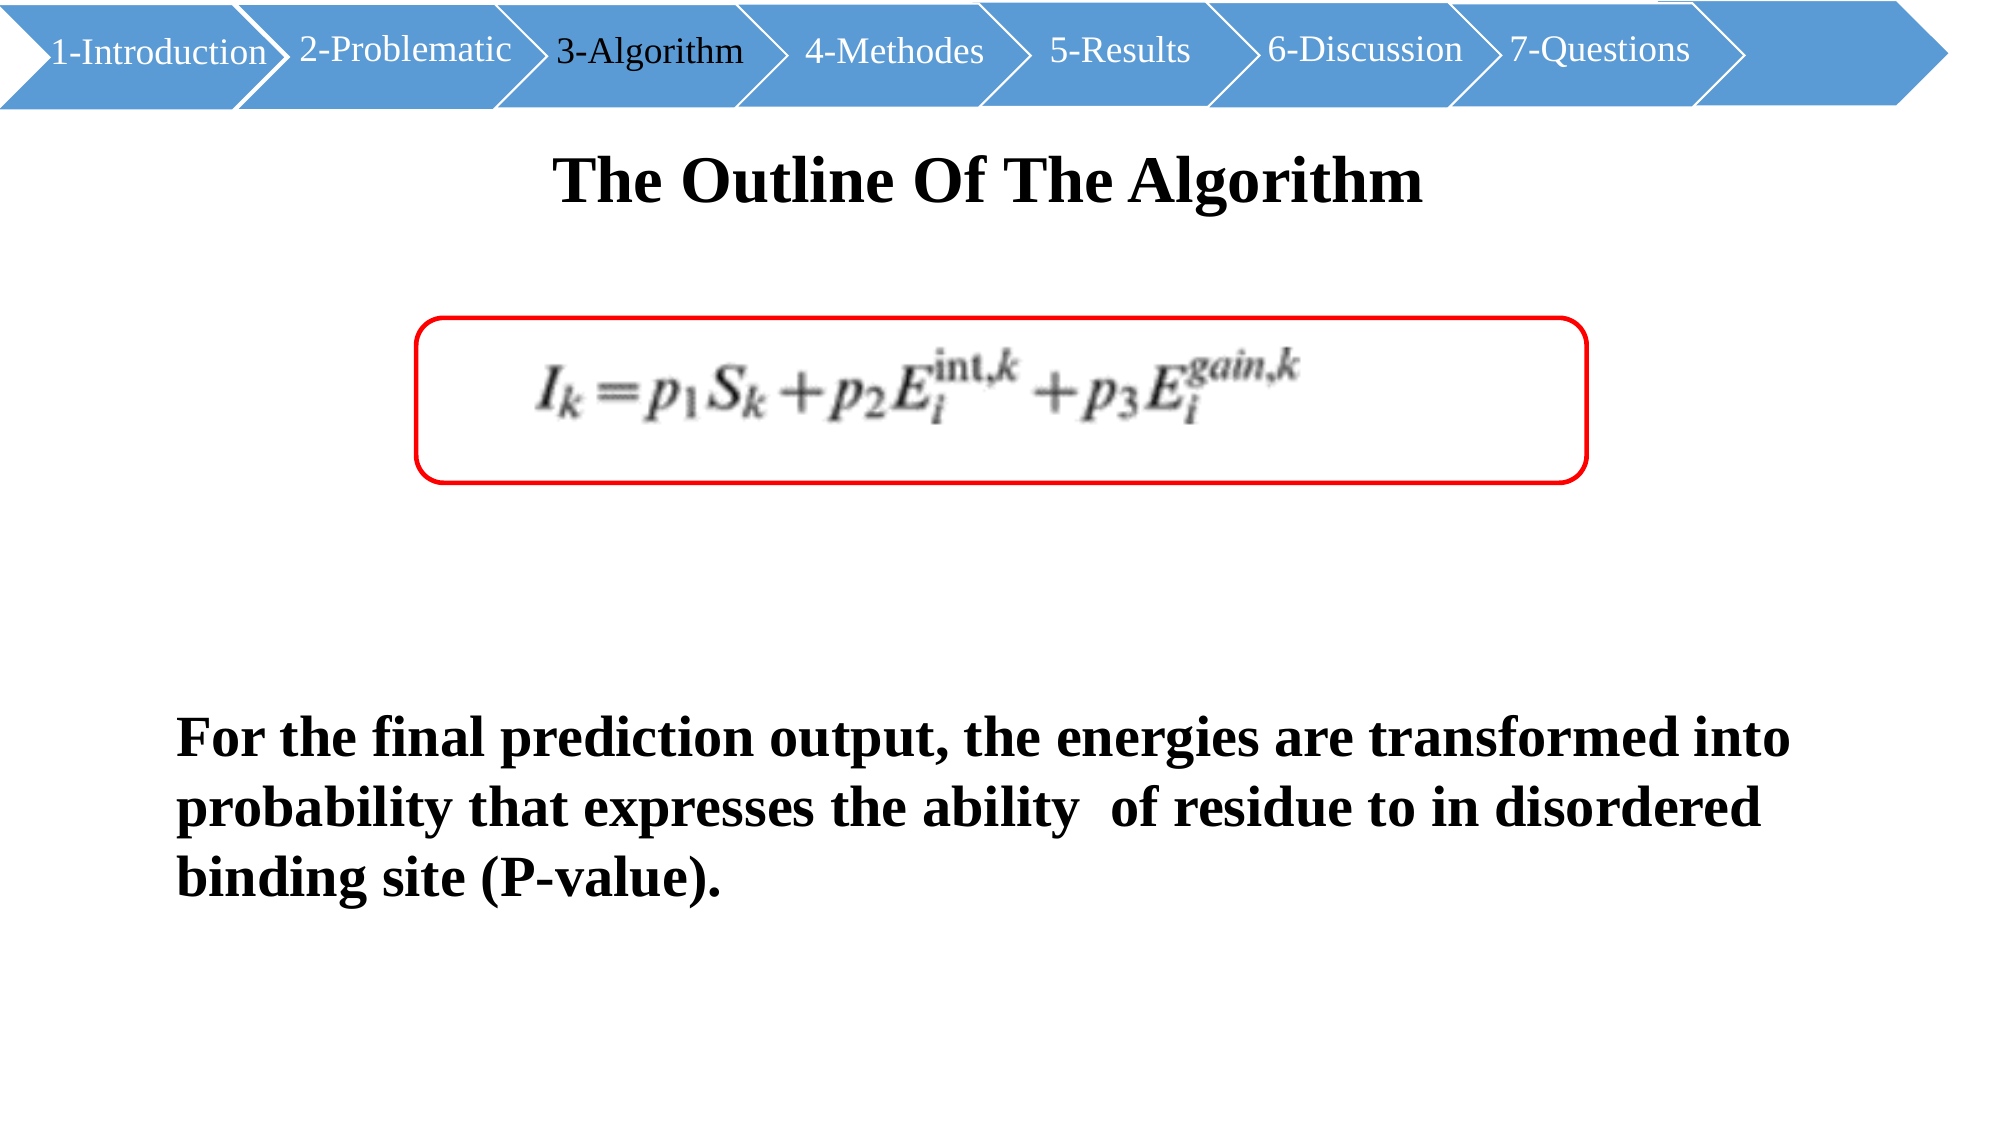

6-Discussion
7-Questions
2-Problematic
5-Results
3-Algorithm
4-Methodes
1-Introduction
The Outline Of The Algorithm
For the final prediction output, the energies are transformed into probability that expresses the ability of residue to in disordered binding site (P-value).